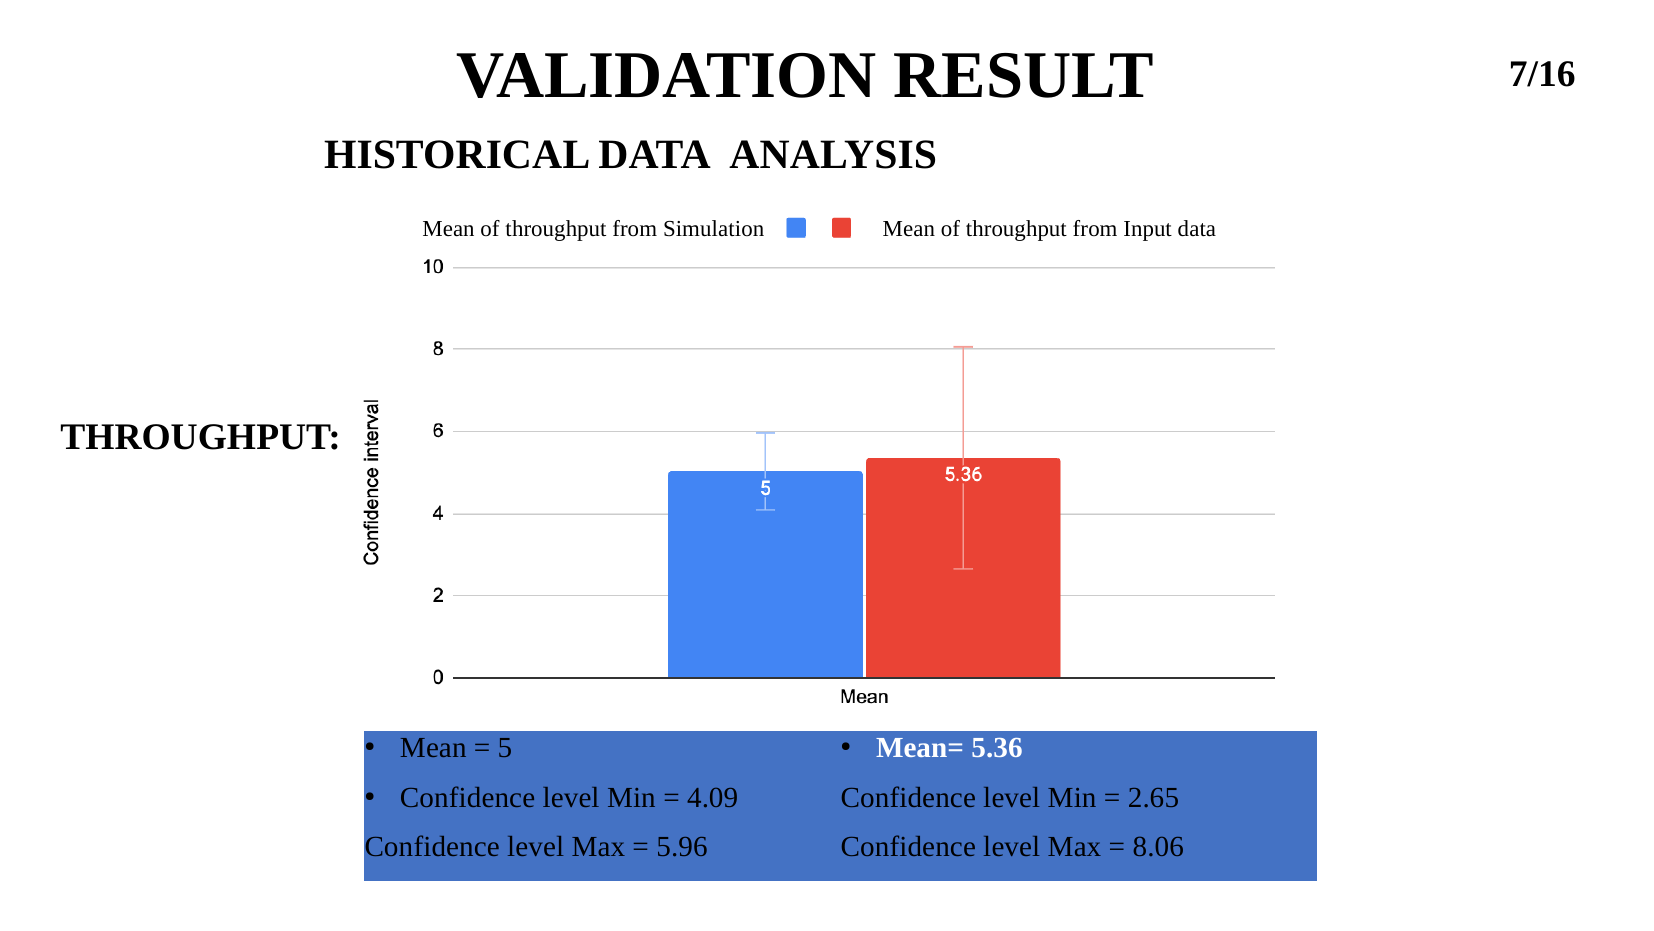

VALIDATION RESULT
7/16
HISTORICAL DATA  ANALYSIS​
Mean of throughput from Input data​
Mean of throughput from Simulation
THROUGHPUT:
| Mean = 5 | Mean= 5.36 |
| --- | --- |
| Confidence level Min = 4.09 | Confidence level Min = 2.65 |
| Confidence level Max = 5.96 | Confidence level Max = 8.06 |